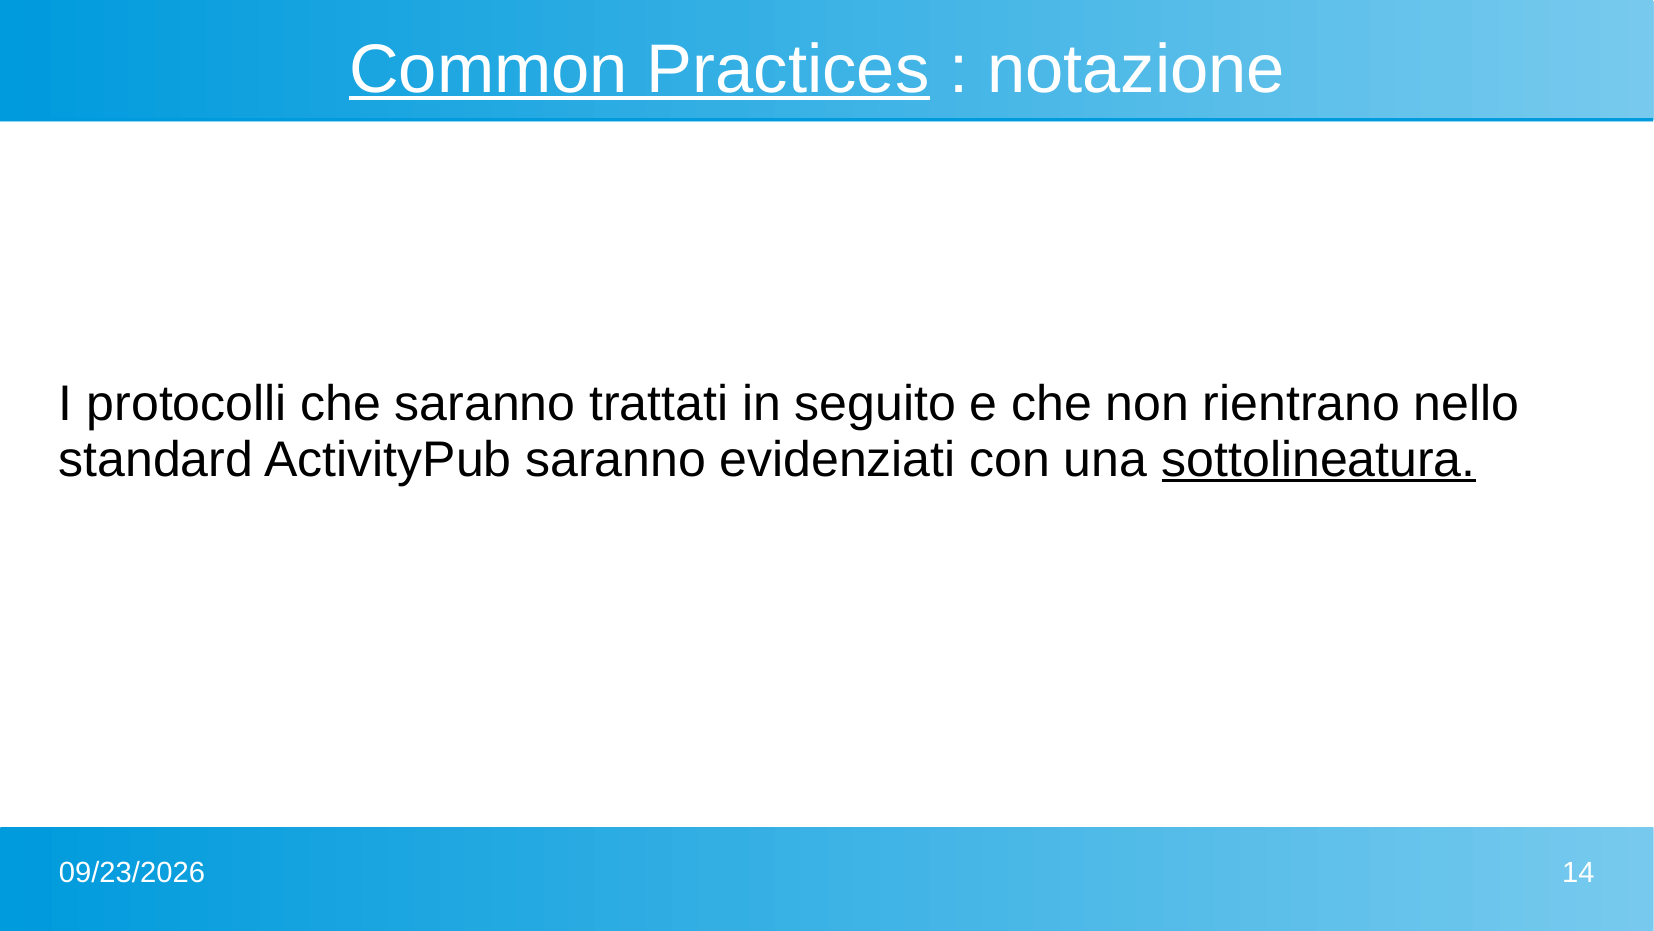

# Common Practices : notazione
I protocolli che saranno trattati in seguito e che non rientrano nello standard ActivityPub saranno evidenziati con una sottolineatura.
14